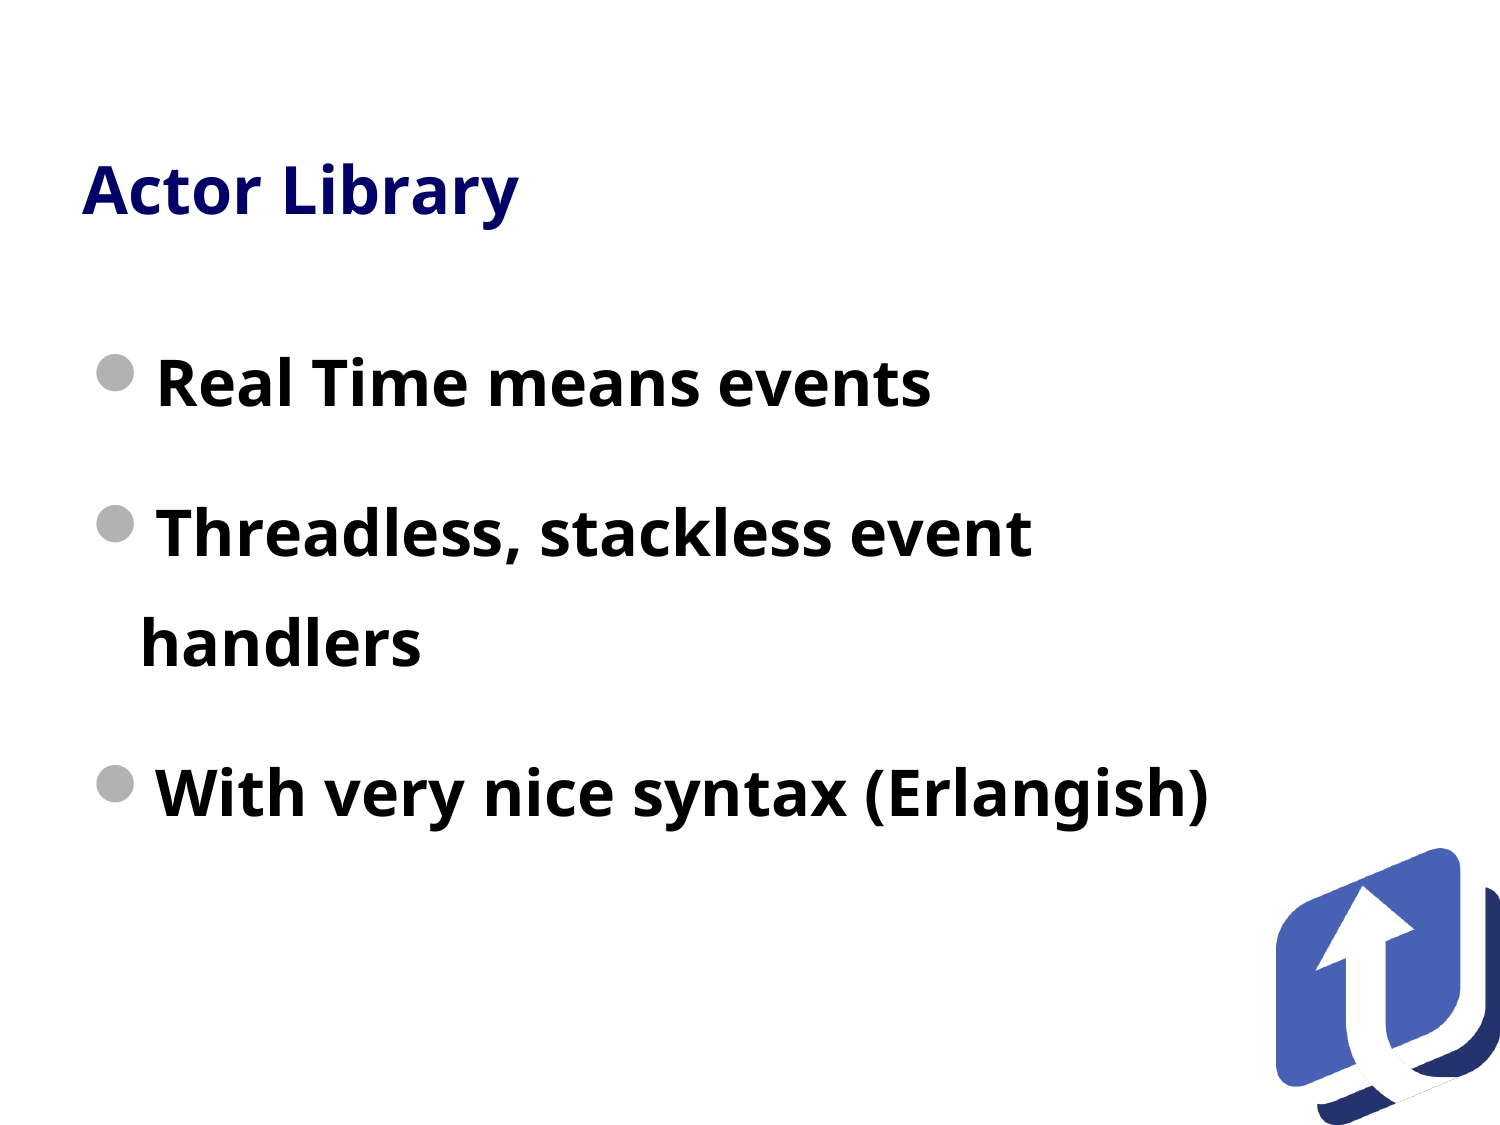

# Actor Library
Real Time means events
Threadless, stackless event handlers
With very nice syntax (Erlangish)